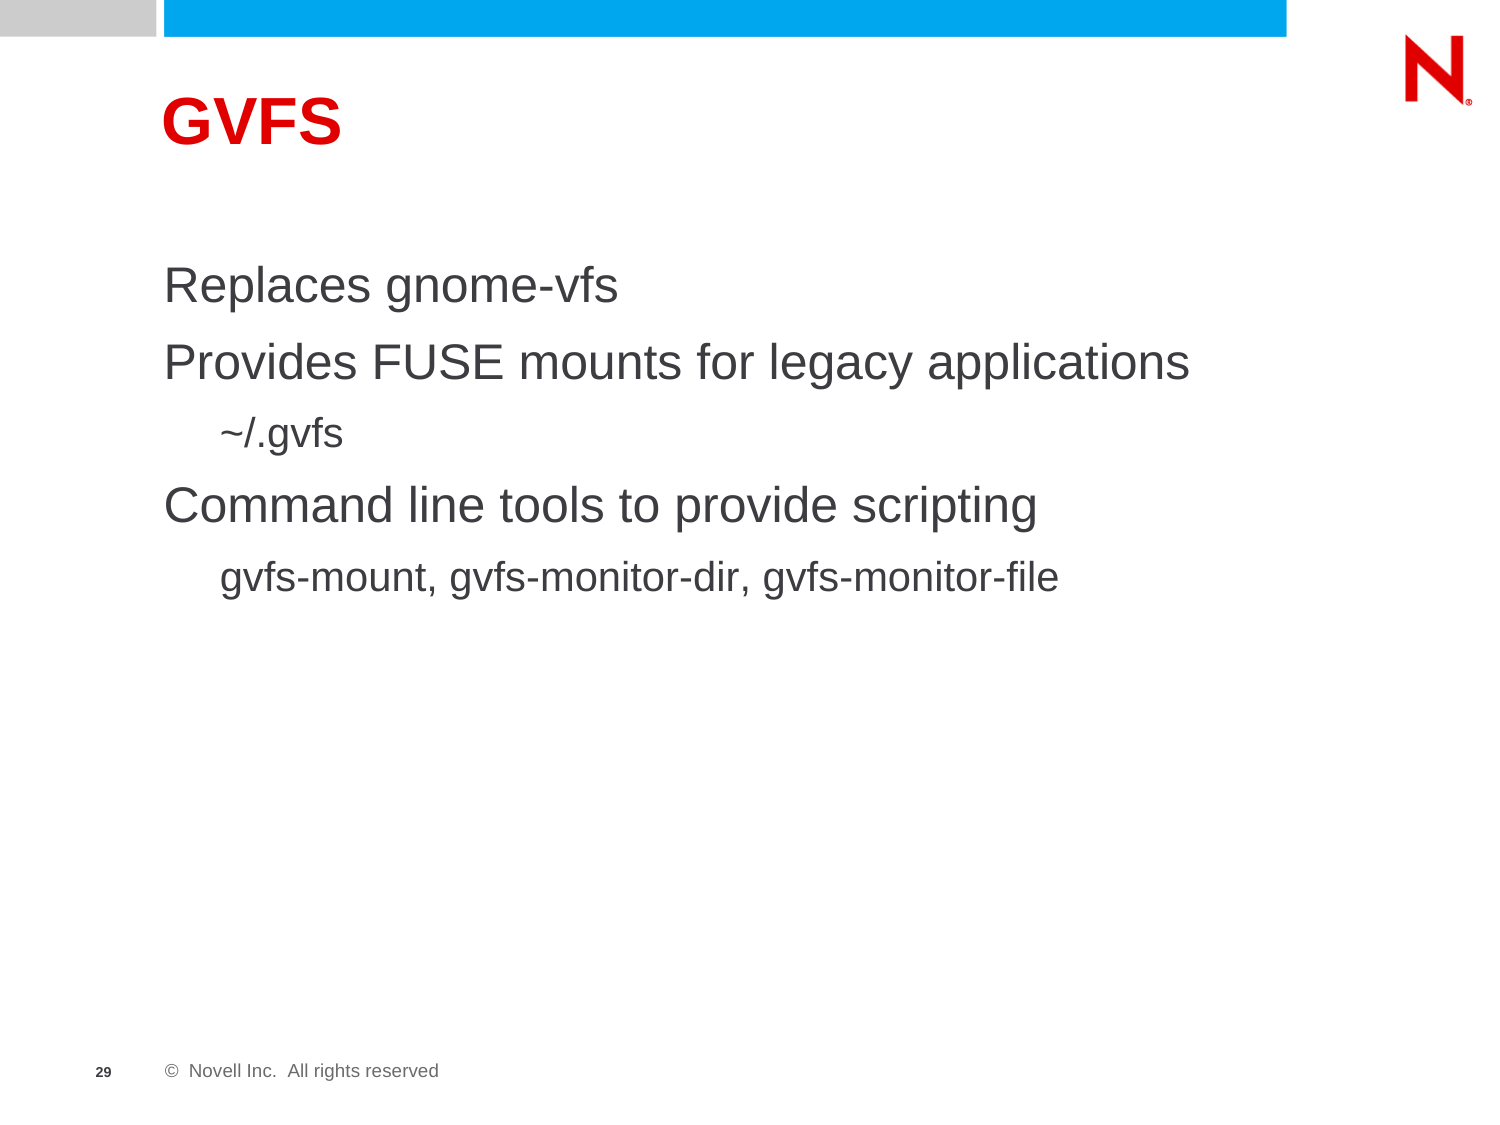

# GVFS
Replaces gnome-vfs
Provides FUSE mounts for legacy applications
~/.gvfs
Command line tools to provide scripting
gvfs-mount, gvfs-monitor-dir, gvfs-monitor-file